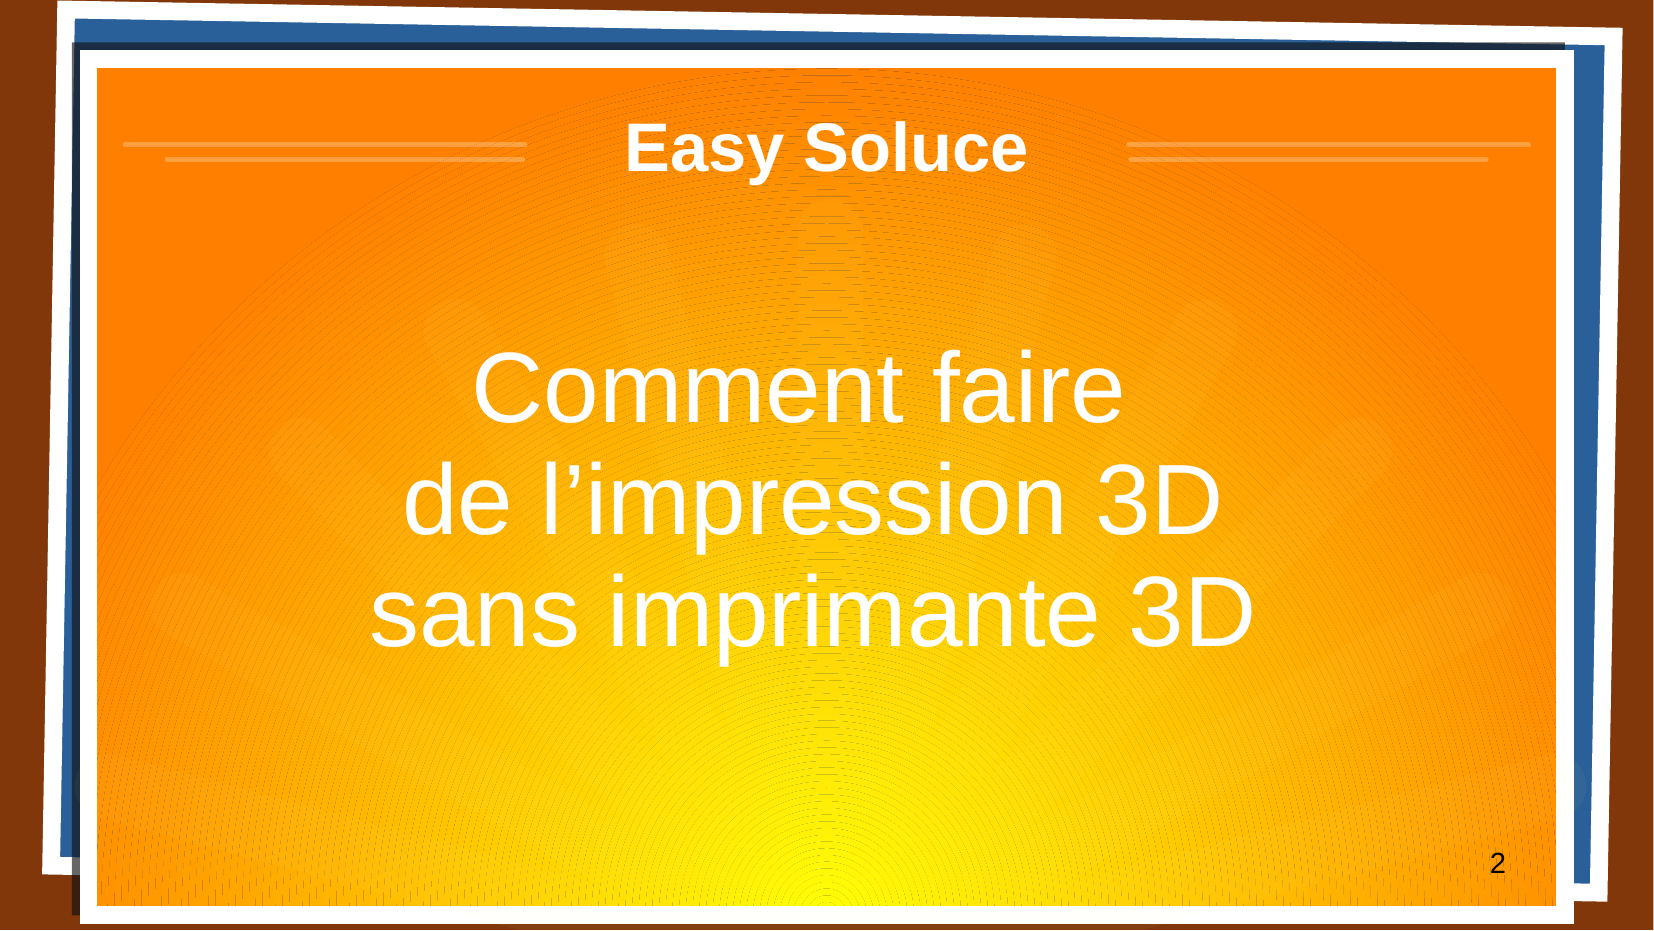

# Easy Soluce
Comment faire
de l’impression 3D
sans imprimante 3D
2